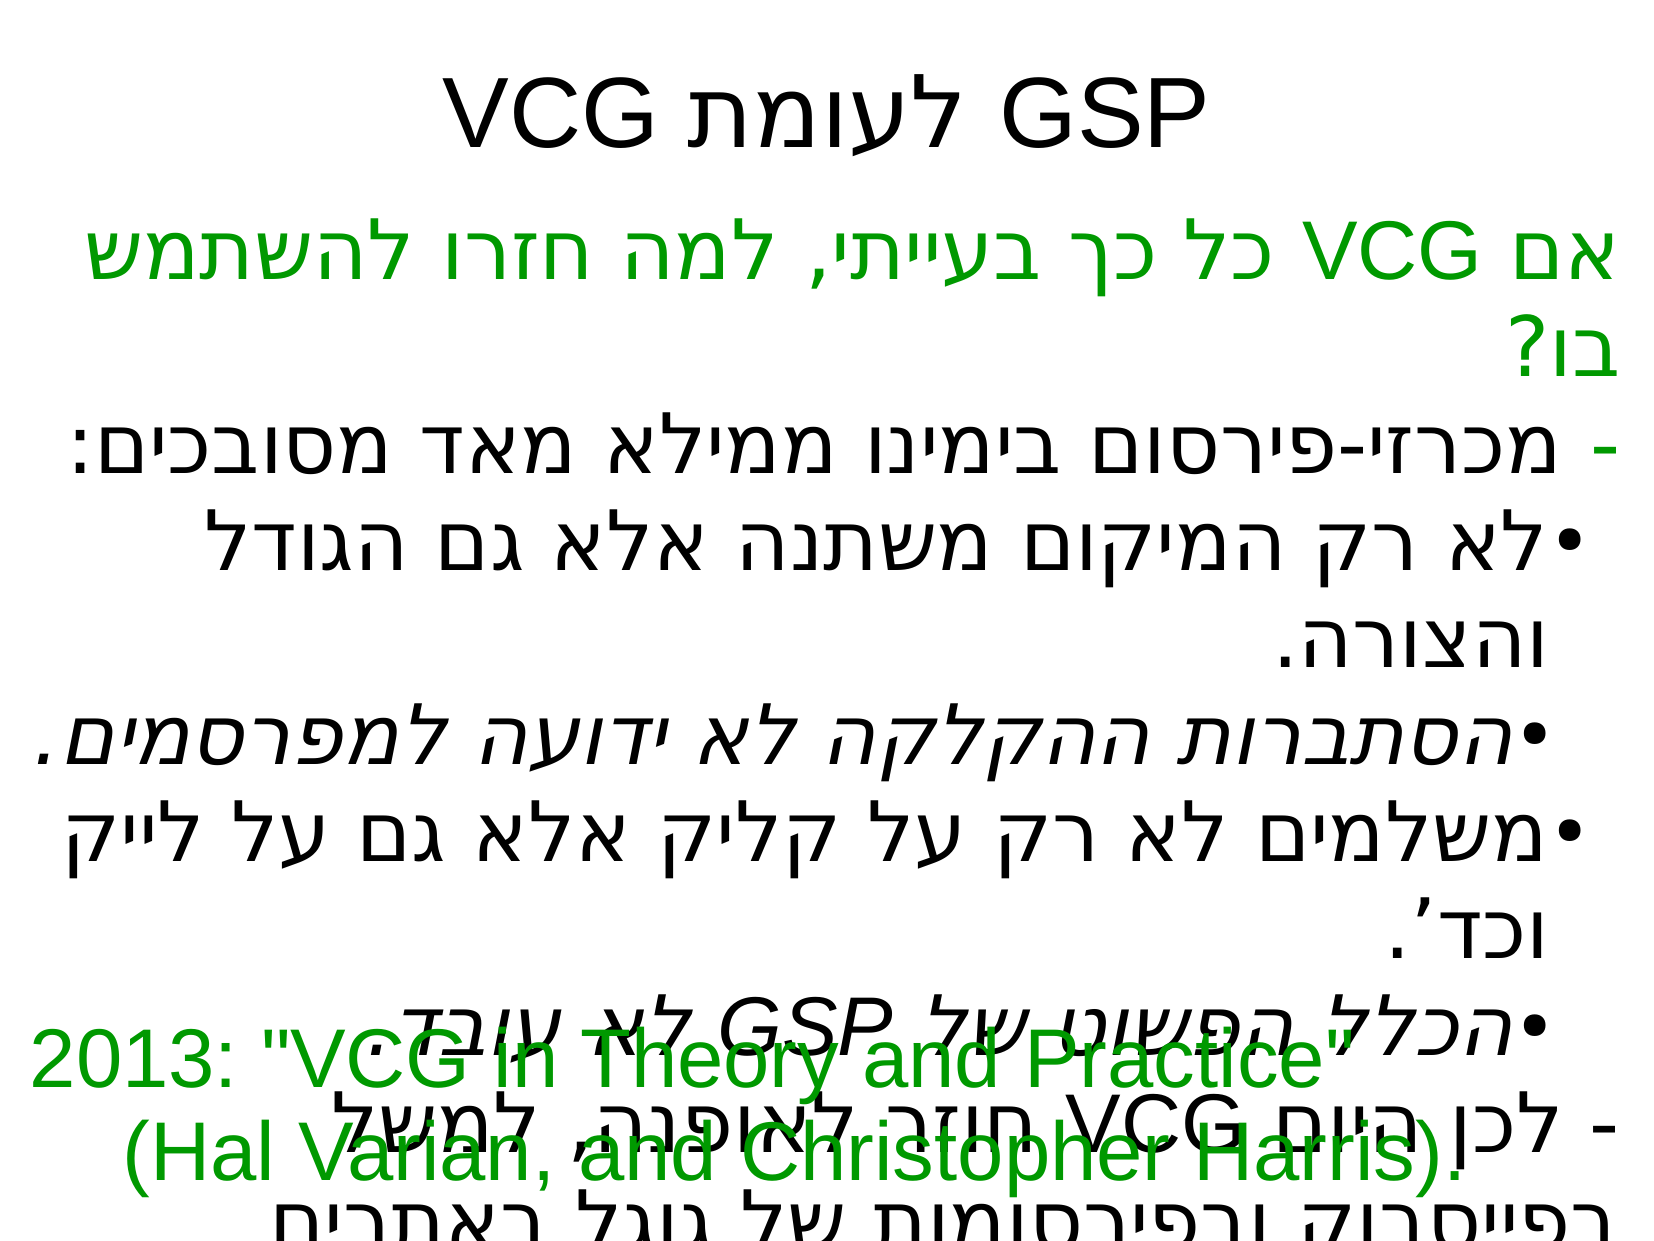

# VCG לעומת GSP
אם VCG כל כך בעייתי, למה חזרו להשתמש בו?
- מכרזי-פירסום בימינו ממילא מאד מסובכים:
לא רק המיקום משתנה אלא גם הגודל והצורה.
הסתברות ההקלקה לא ידועה למפרסמים.
משלמים לא רק על קליק אלא גם על לייק וכד’.
הכלל הפשוט של GSP לא עובד.
- לכן היום VCG חוזר לאופנה, למשל בפייסבוק ובפירסומות של גוגל באתרים אחרים.
2013: "VCG in Theory and Practice"
 (Hal Varian, and Christopher Harris).